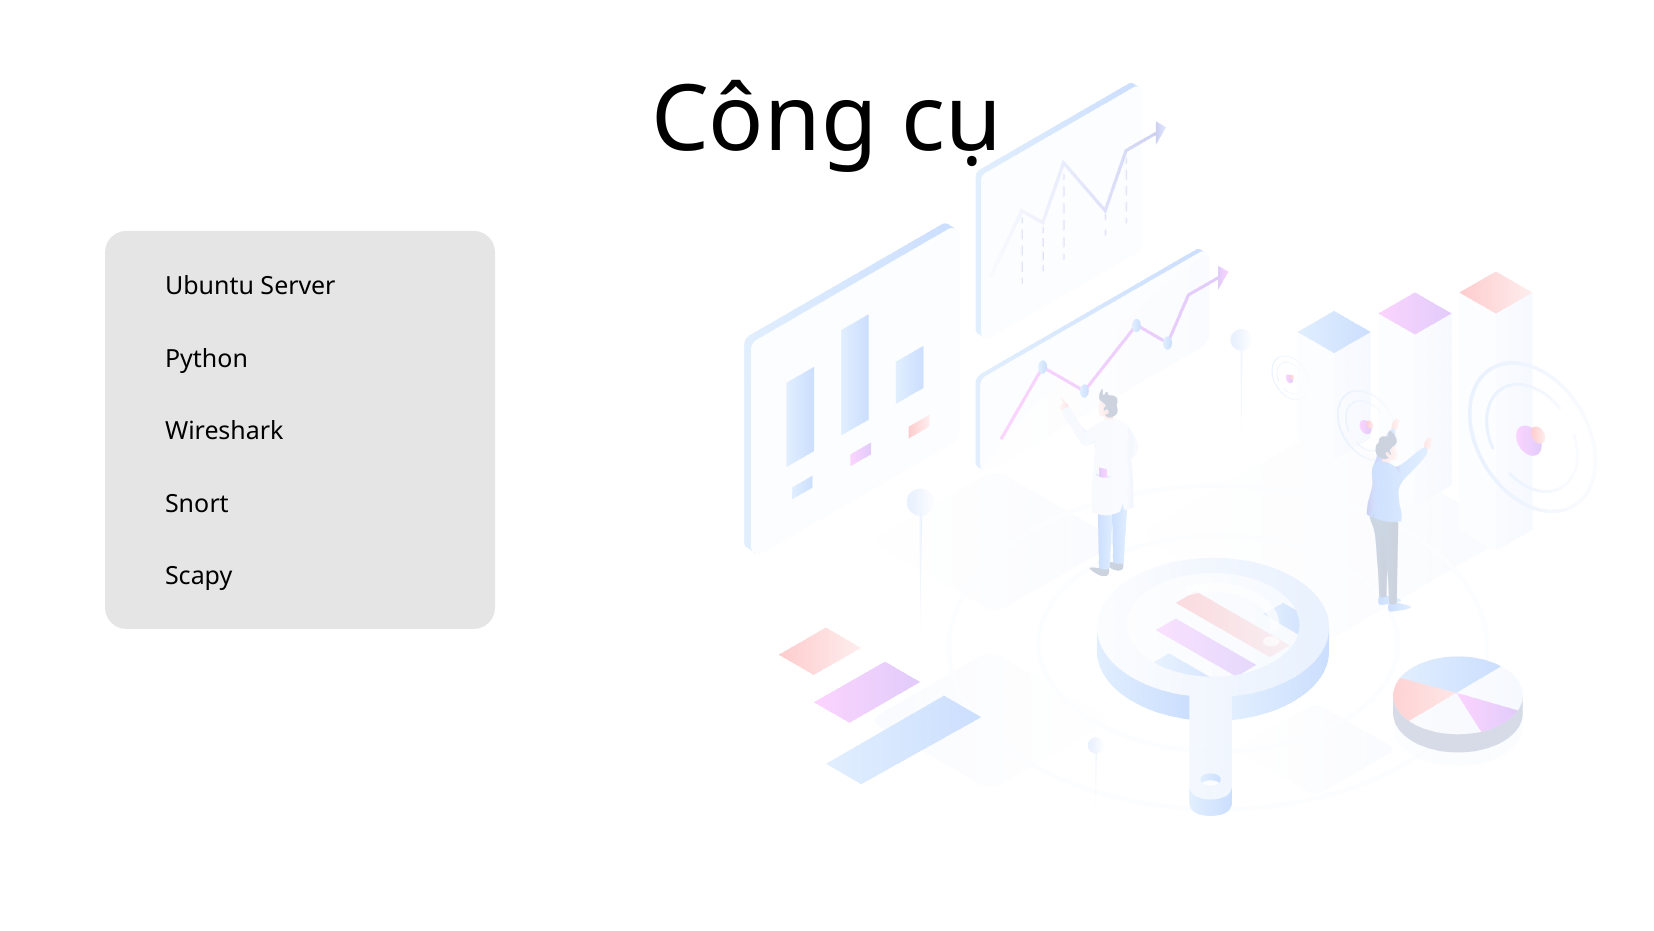

# Công cụ
Ubuntu Server
Python
Wireshark
Snort
Scapy